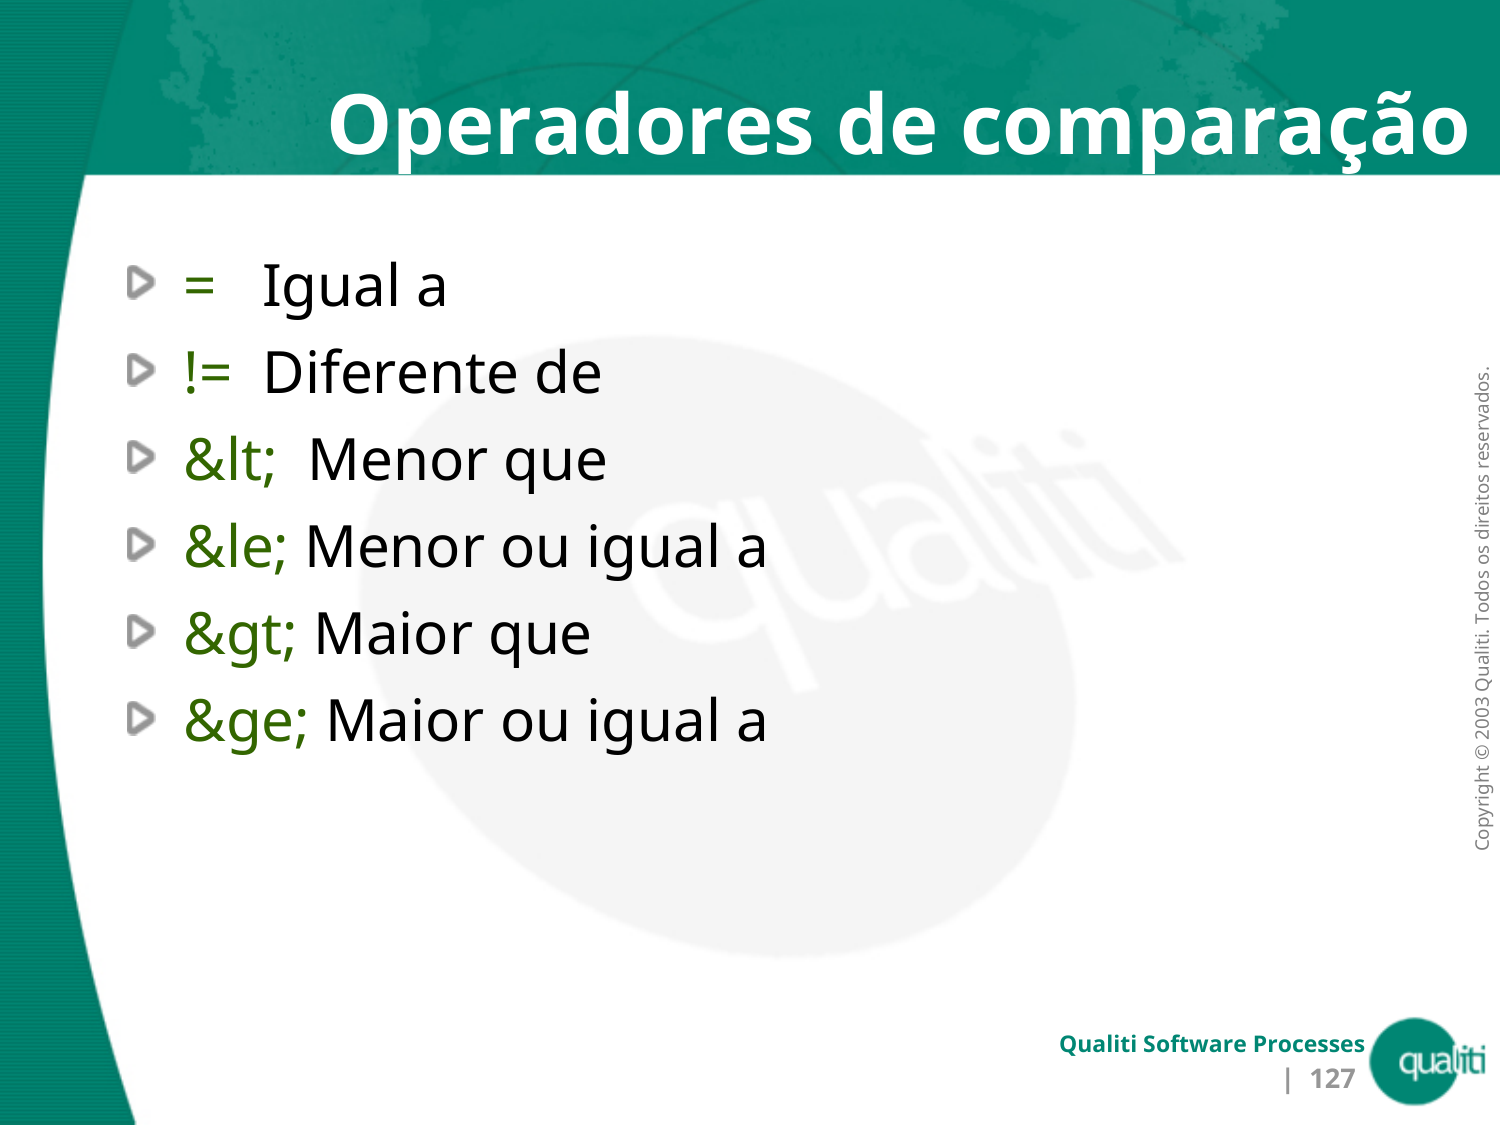

# Operadores de comparação
= Igual a
!= Diferente de
&lt; Menor que
&le; Menor ou igual a
&gt; Maior que
&ge; Maior ou igual a